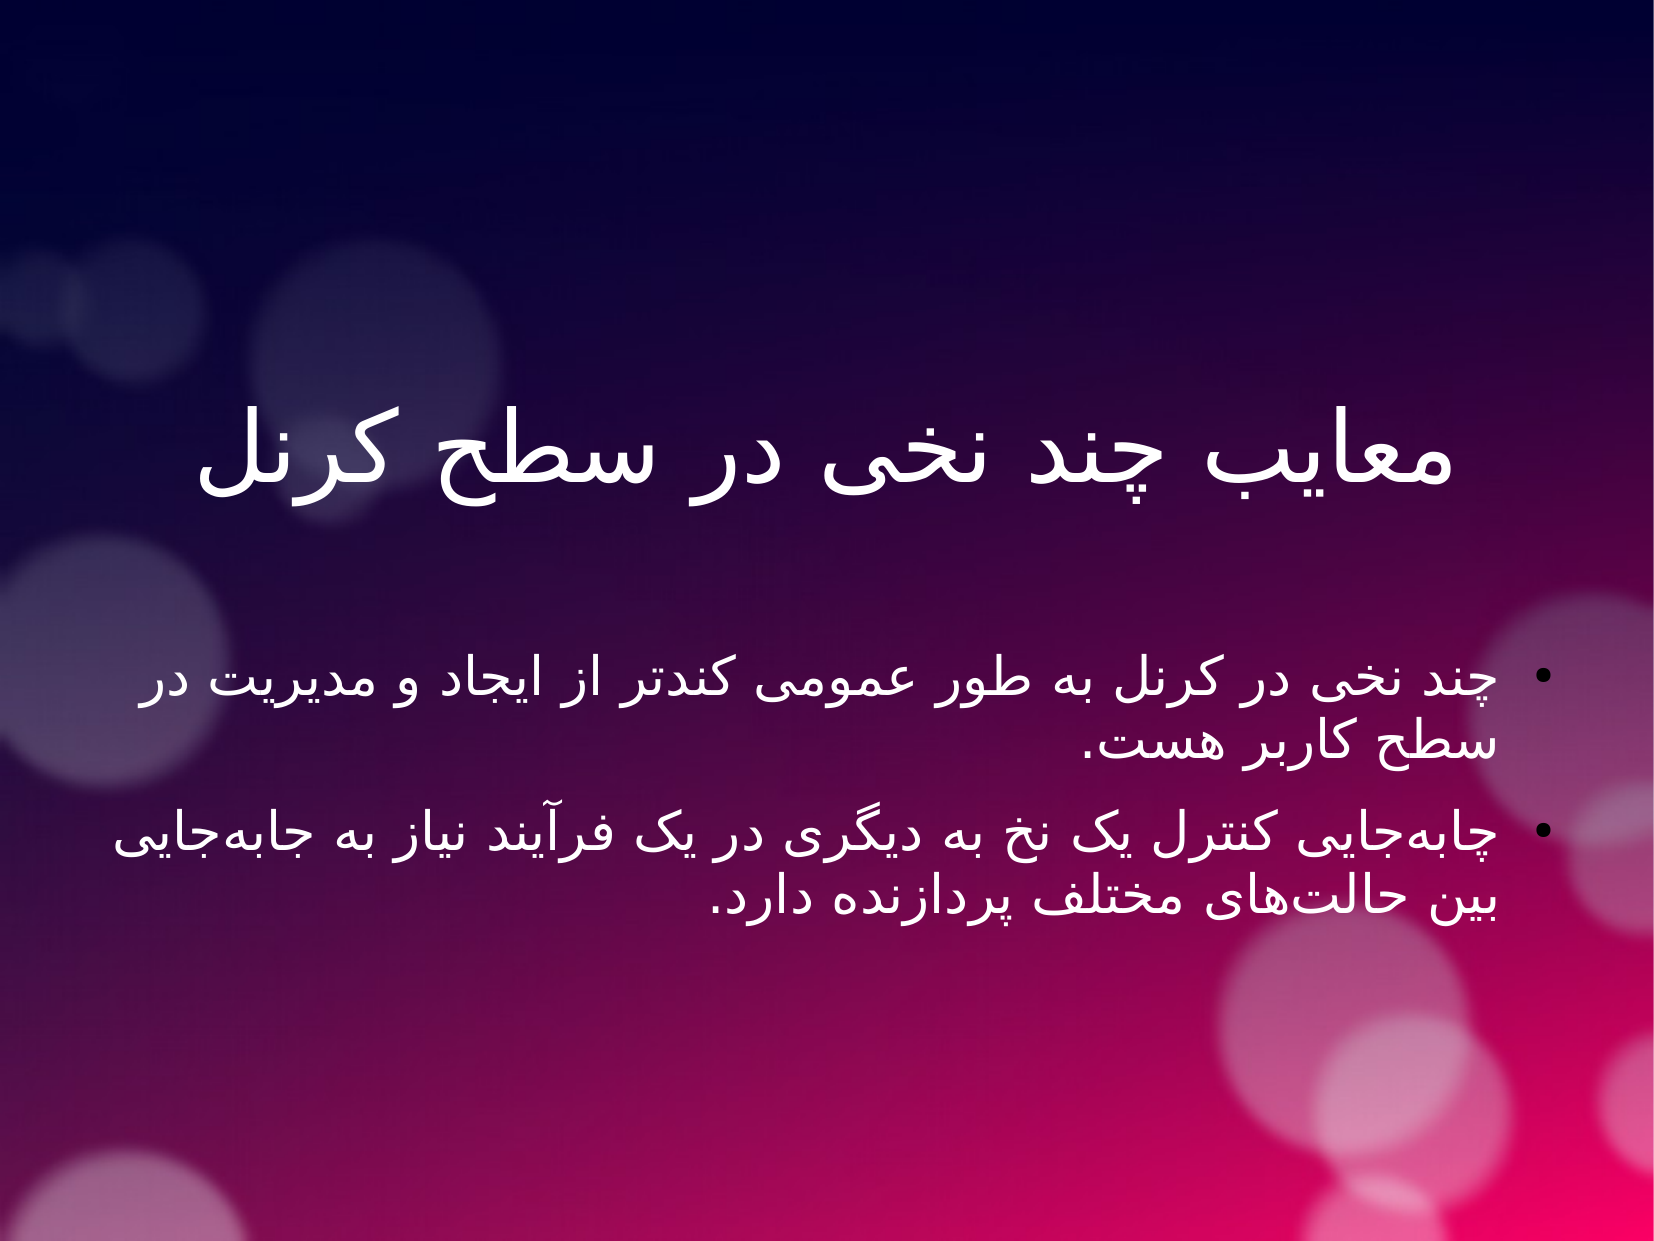

# معایب چند نخی در سطح کرنل
چند نخی در کرنل به طور عمومی کندتر از ایجاد و مدیریت در سطح کاربر هست.
چابه‌جایی کنترل یک نخ به دیگری در یک فرآیند نیاز به جابه‌جایی بین حالت‌های مختلف پردازنده دارد.